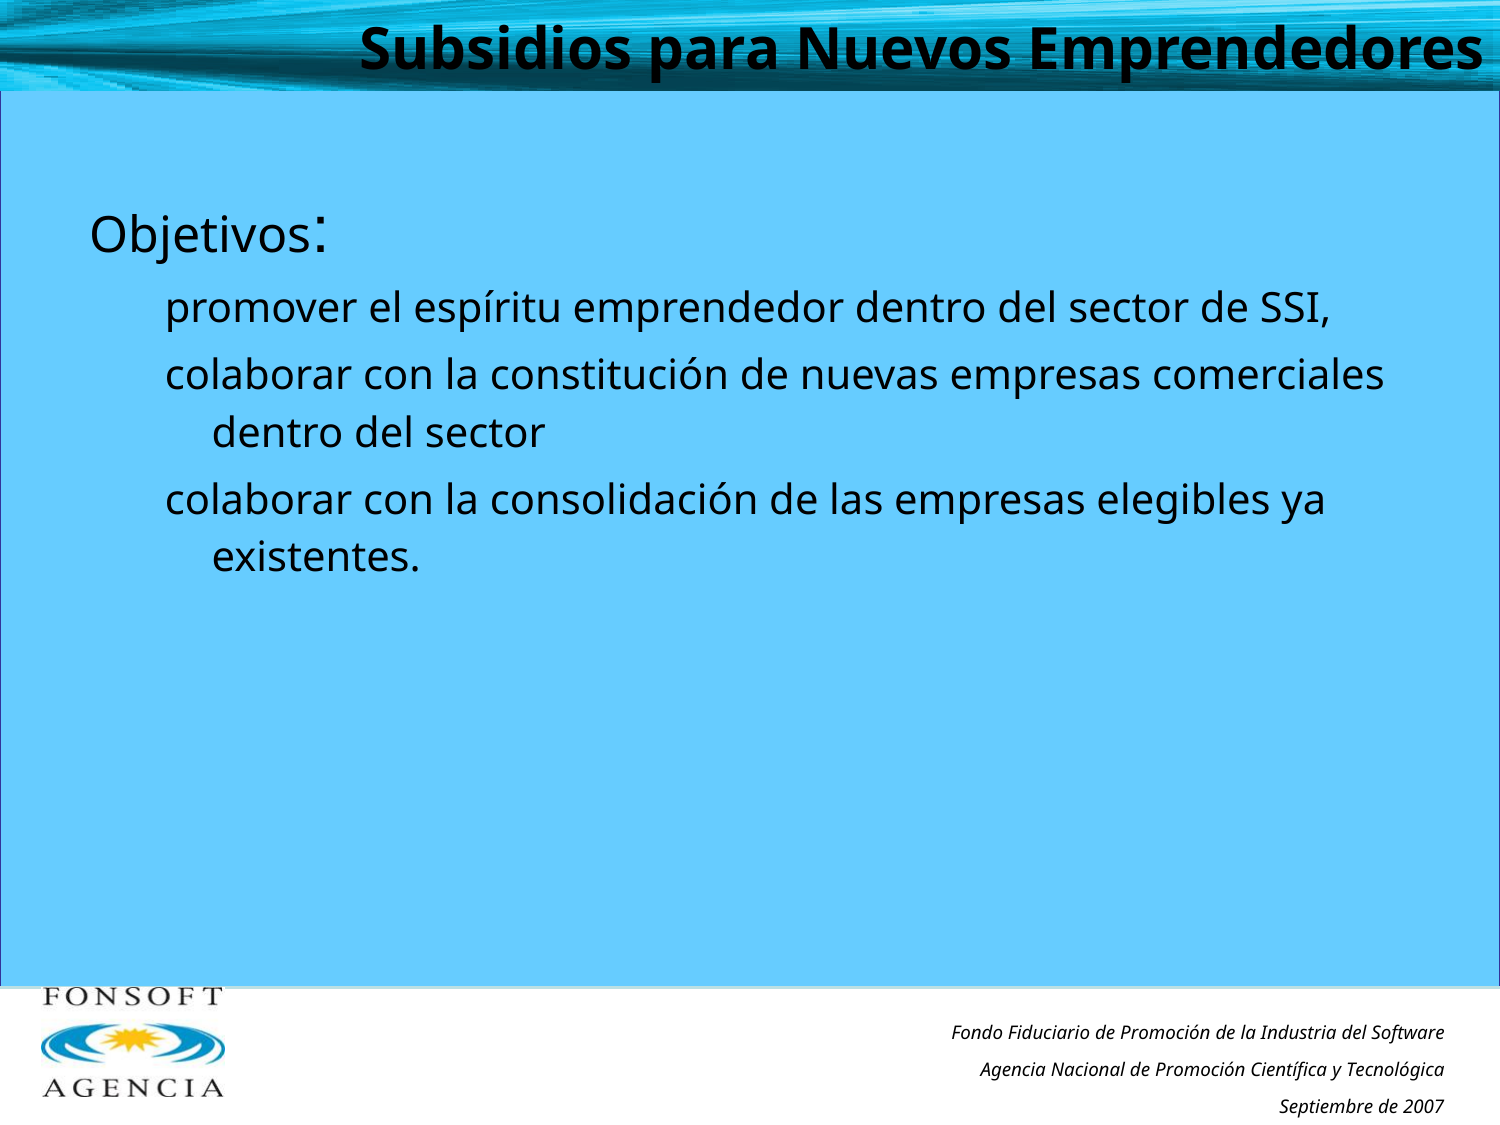

# Subsidios para Nuevos Emprendedores
Objetivos:
promover el espíritu emprendedor dentro del sector de SSI,
colaborar con la constitución de nuevas empresas comerciales dentro del sector
colaborar con la consolidación de las empresas elegibles ya existentes.